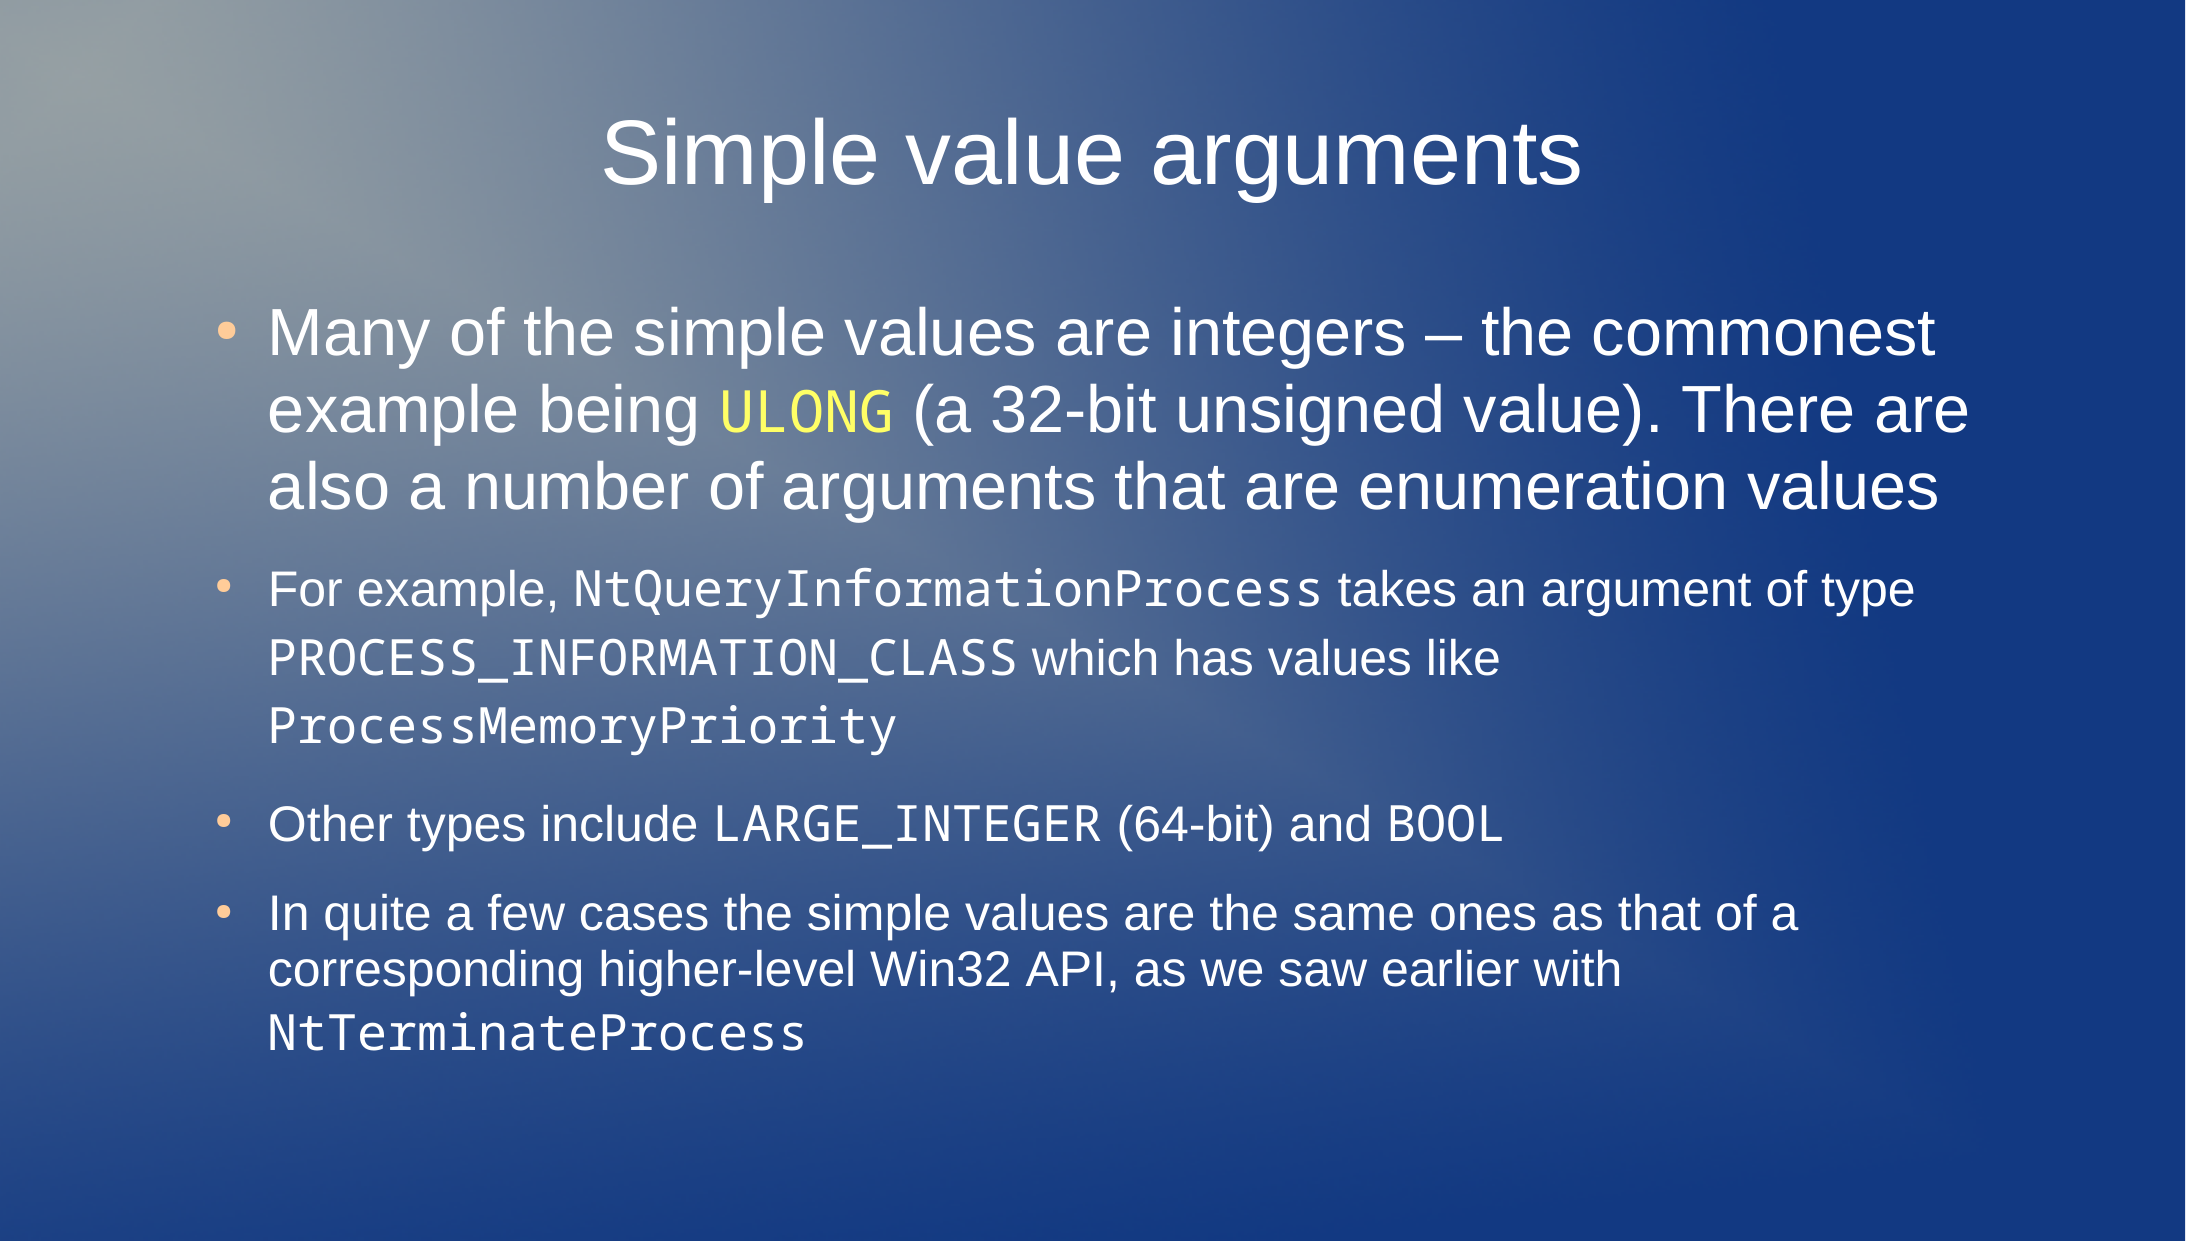

# Simple value arguments
Many of the simple values are integers – the commonest example being ULONG (a 32-bit unsigned value). There are also a number of arguments that are enumeration values
For example, NtQueryInformationProcess takes an argument of type PROCESS_INFORMATION_CLASS which has values like ProcessMemoryPriority
Other types include LARGE_INTEGER (64-bit) and BOOL
In quite a few cases the simple values are the same ones as that of a corresponding higher-level Win32 API, as we saw earlier with NtTerminateProcess